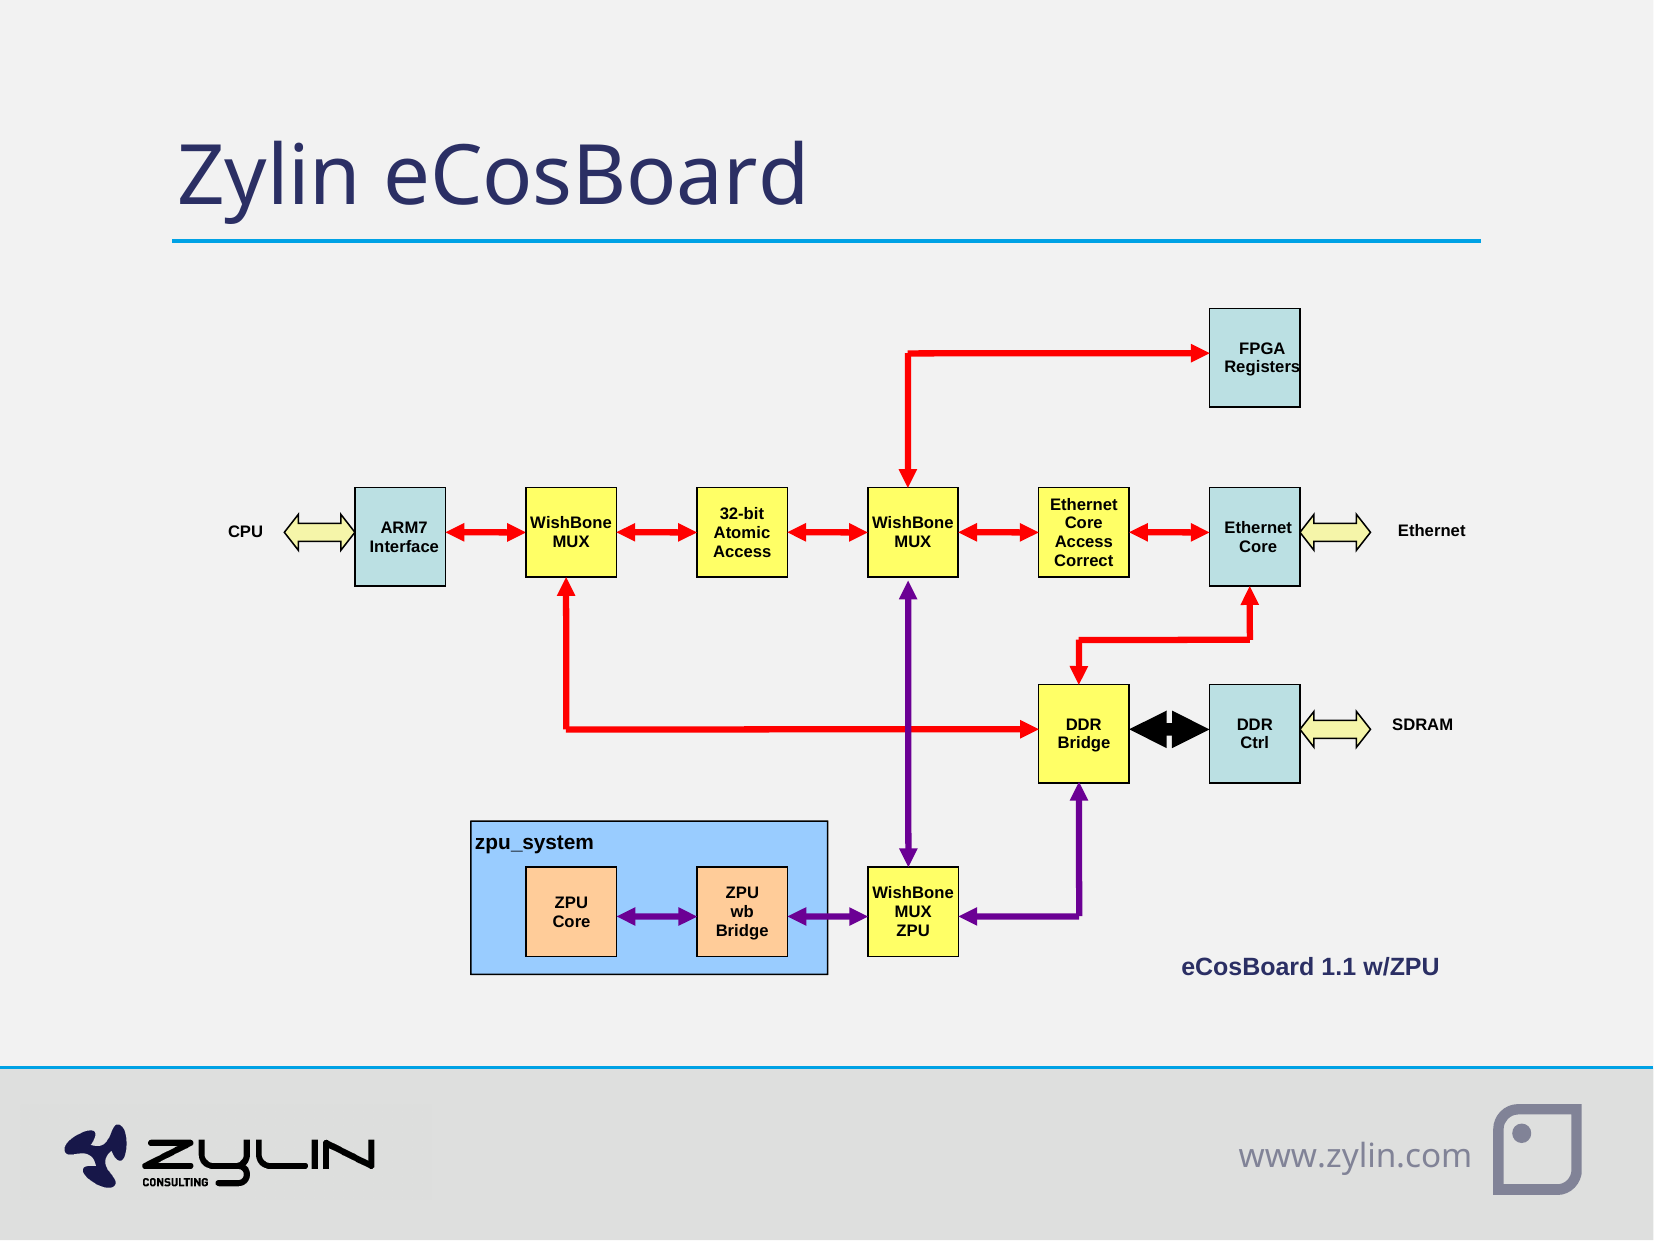

# Zylin eCosBoard
FPGA
Registers
ARM7
Interface
WishBone
MUX
32-bit
Atomic
Access
WishBone
MUX
Ethernet
Core
Access
Correct
Ethernet
Core
Ethernet
CPU
DDR
Bridge
DDR
Ctrl
SDRAM
zpu_system
ZPU
Core
ZPU
wb
Bridge
WishBone
MUX
ZPU
eCosBoard 1.1 w/ZPU